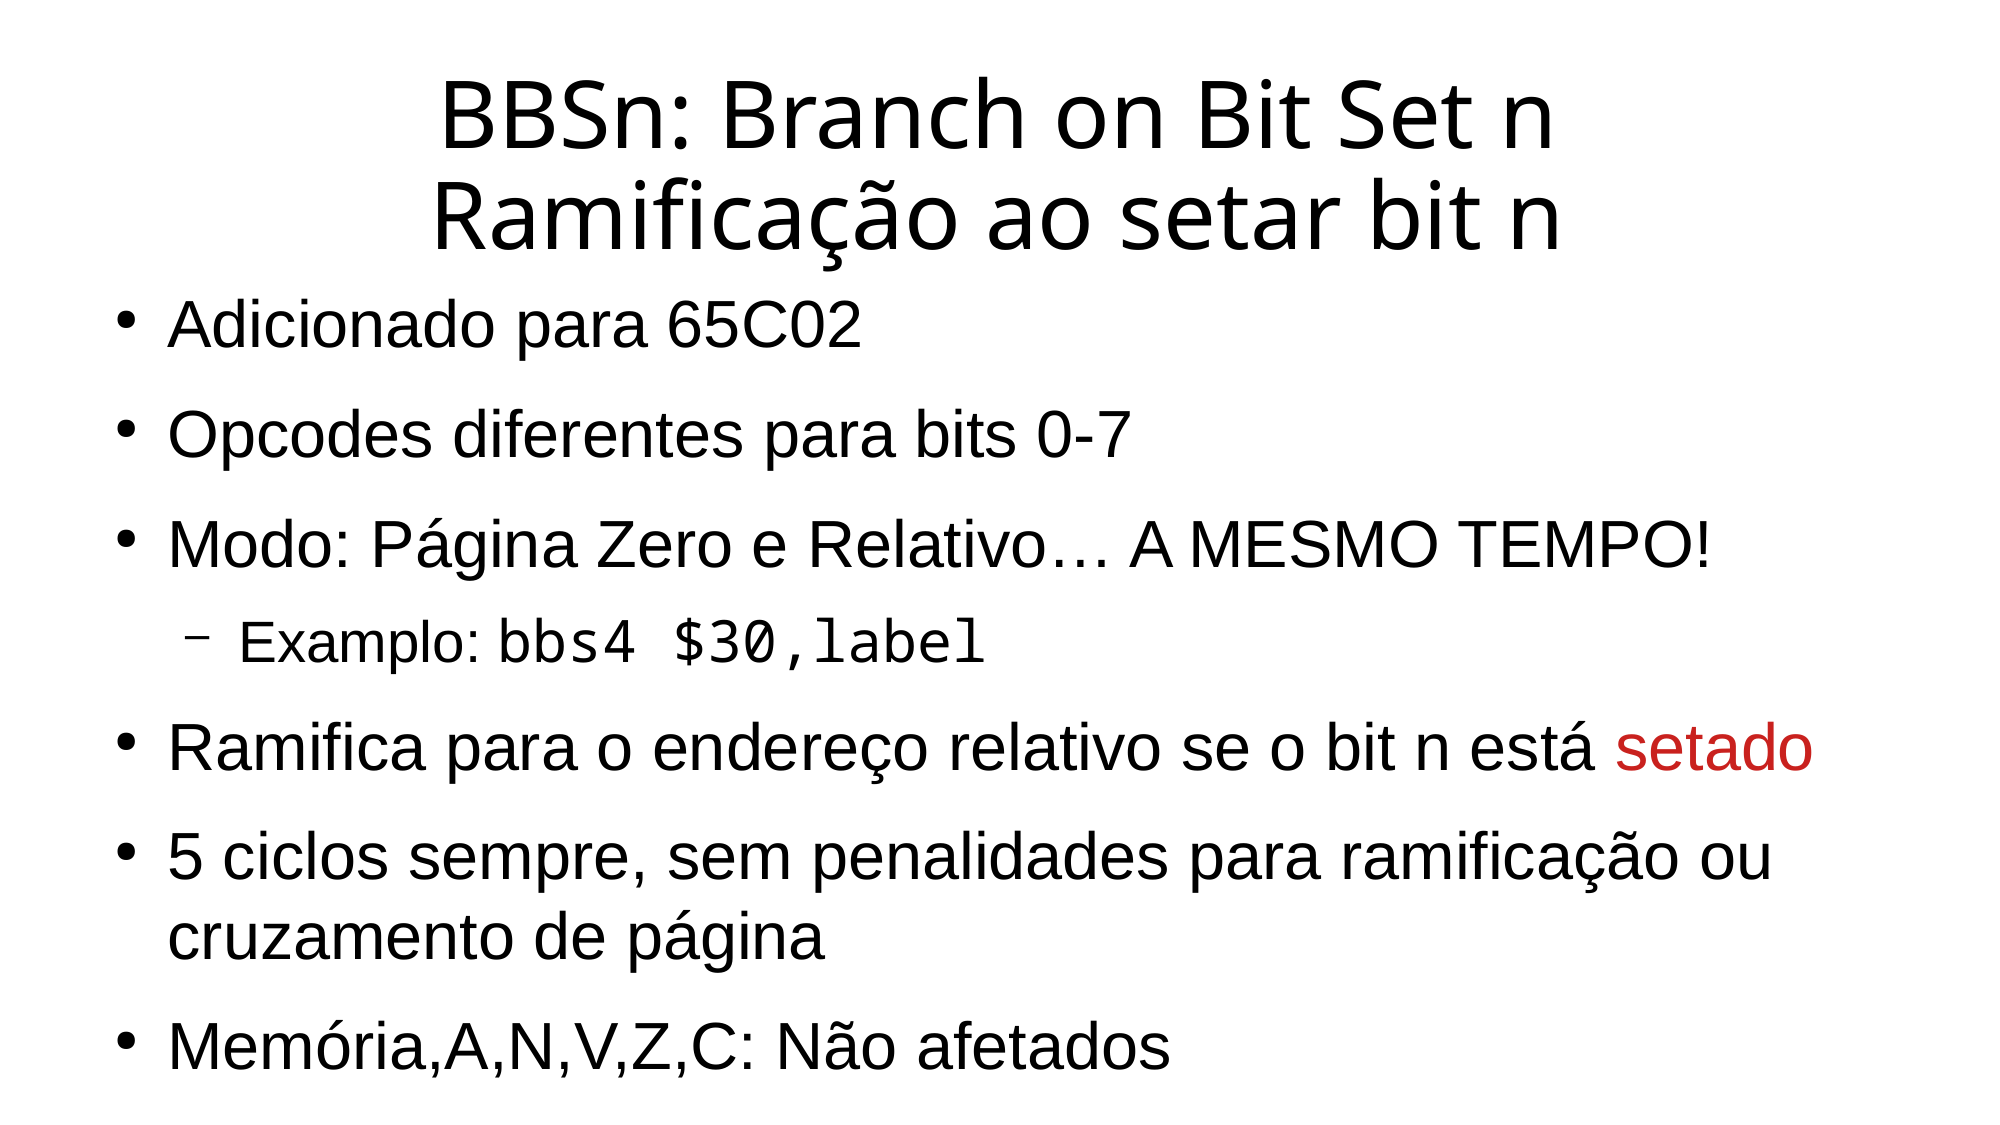

BBSn: Branch on Bit Set n
Ramificação ao setar bit n
# Adicionado para 65C02
Opcodes diferentes para bits 0-7
Modo: Página Zero e Relativo… A MESMO TEMPO!
Examplo: bbs4 $30,label
Ramifica para o endereço relativo se o bit n está setado
5 ciclos sempre, sem penalidades para ramificação ou cruzamento de página
Memória,A,N,V,Z,C: Não afetados